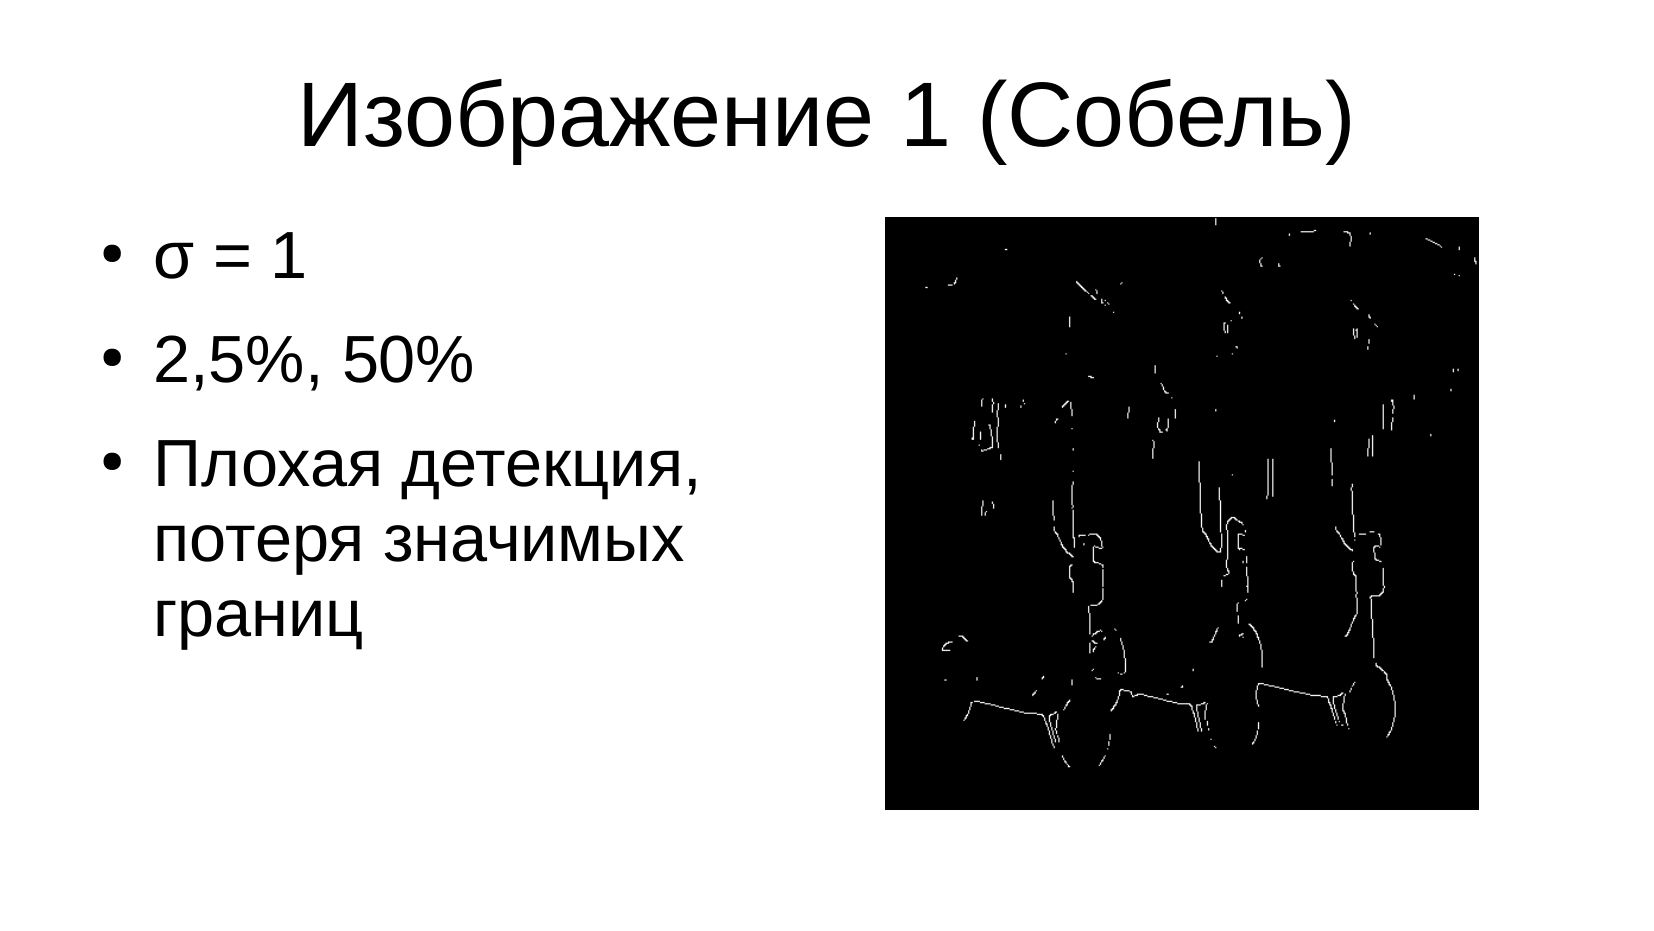

# Изображение 1 (Собель)
σ = 1
2,5%, 50%
Плохая детекция, потеря значимых границ